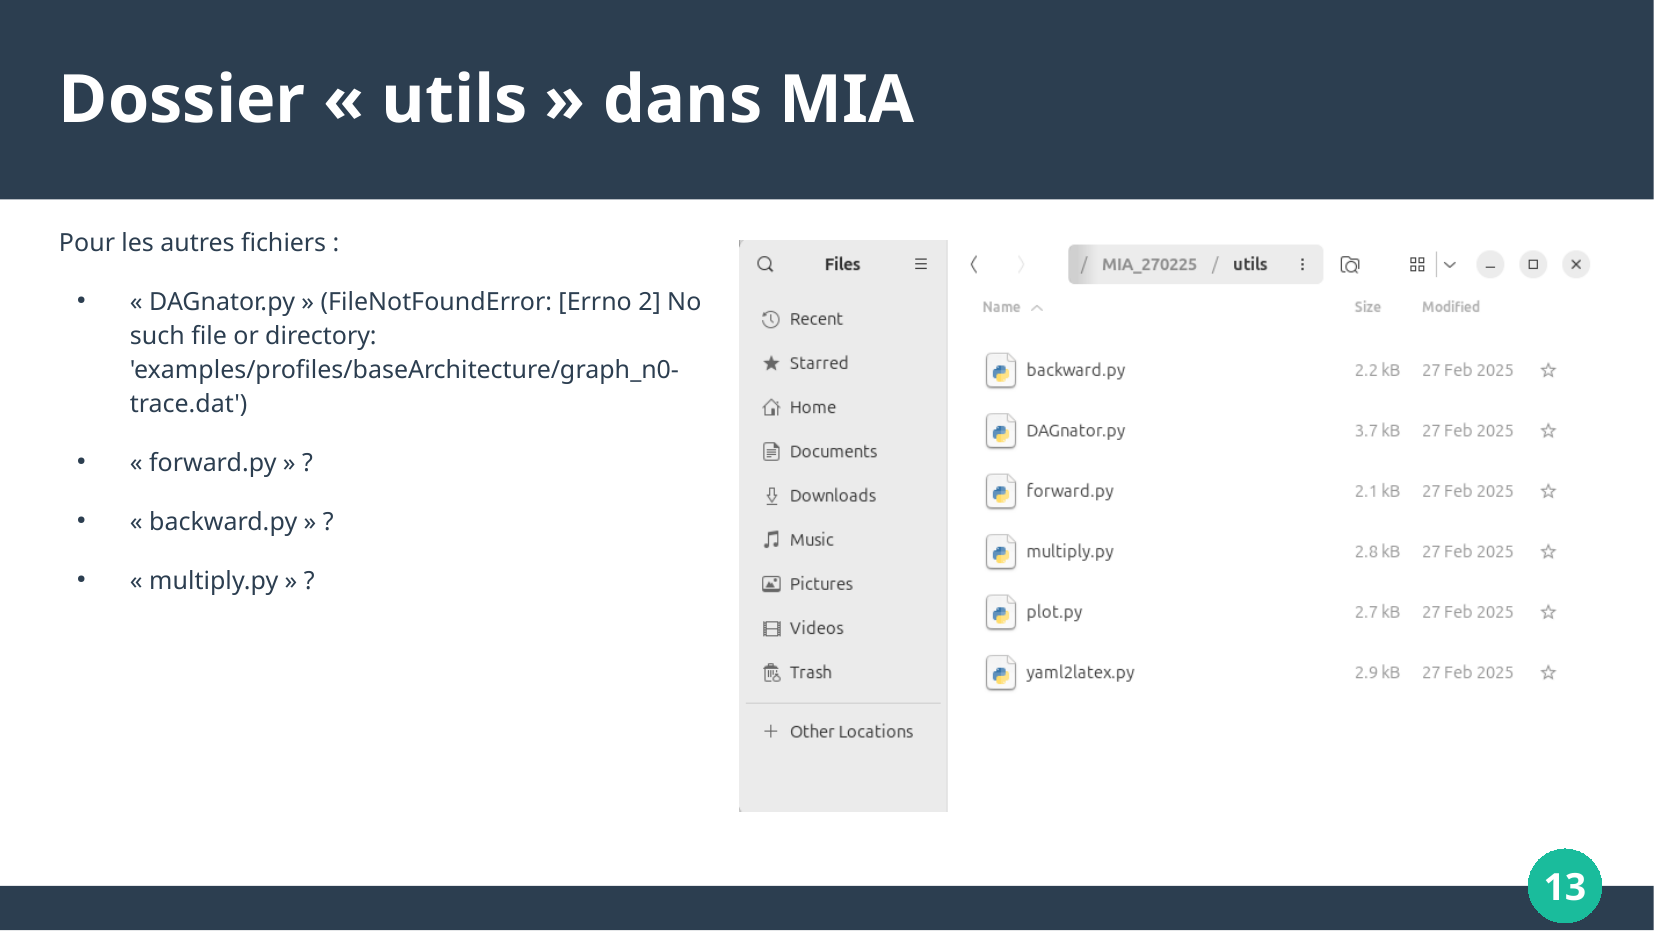

Dossier « utils » dans MIA
# Pour les autres fichiers :
« DAGnator.py » (FileNotFoundError: [Errno 2] No such file or directory: 'examples/profiles/baseArchitecture/graph_n0-trace.dat')
« forward.py » ?
« backward.py » ?
« multiply.py » ?
13